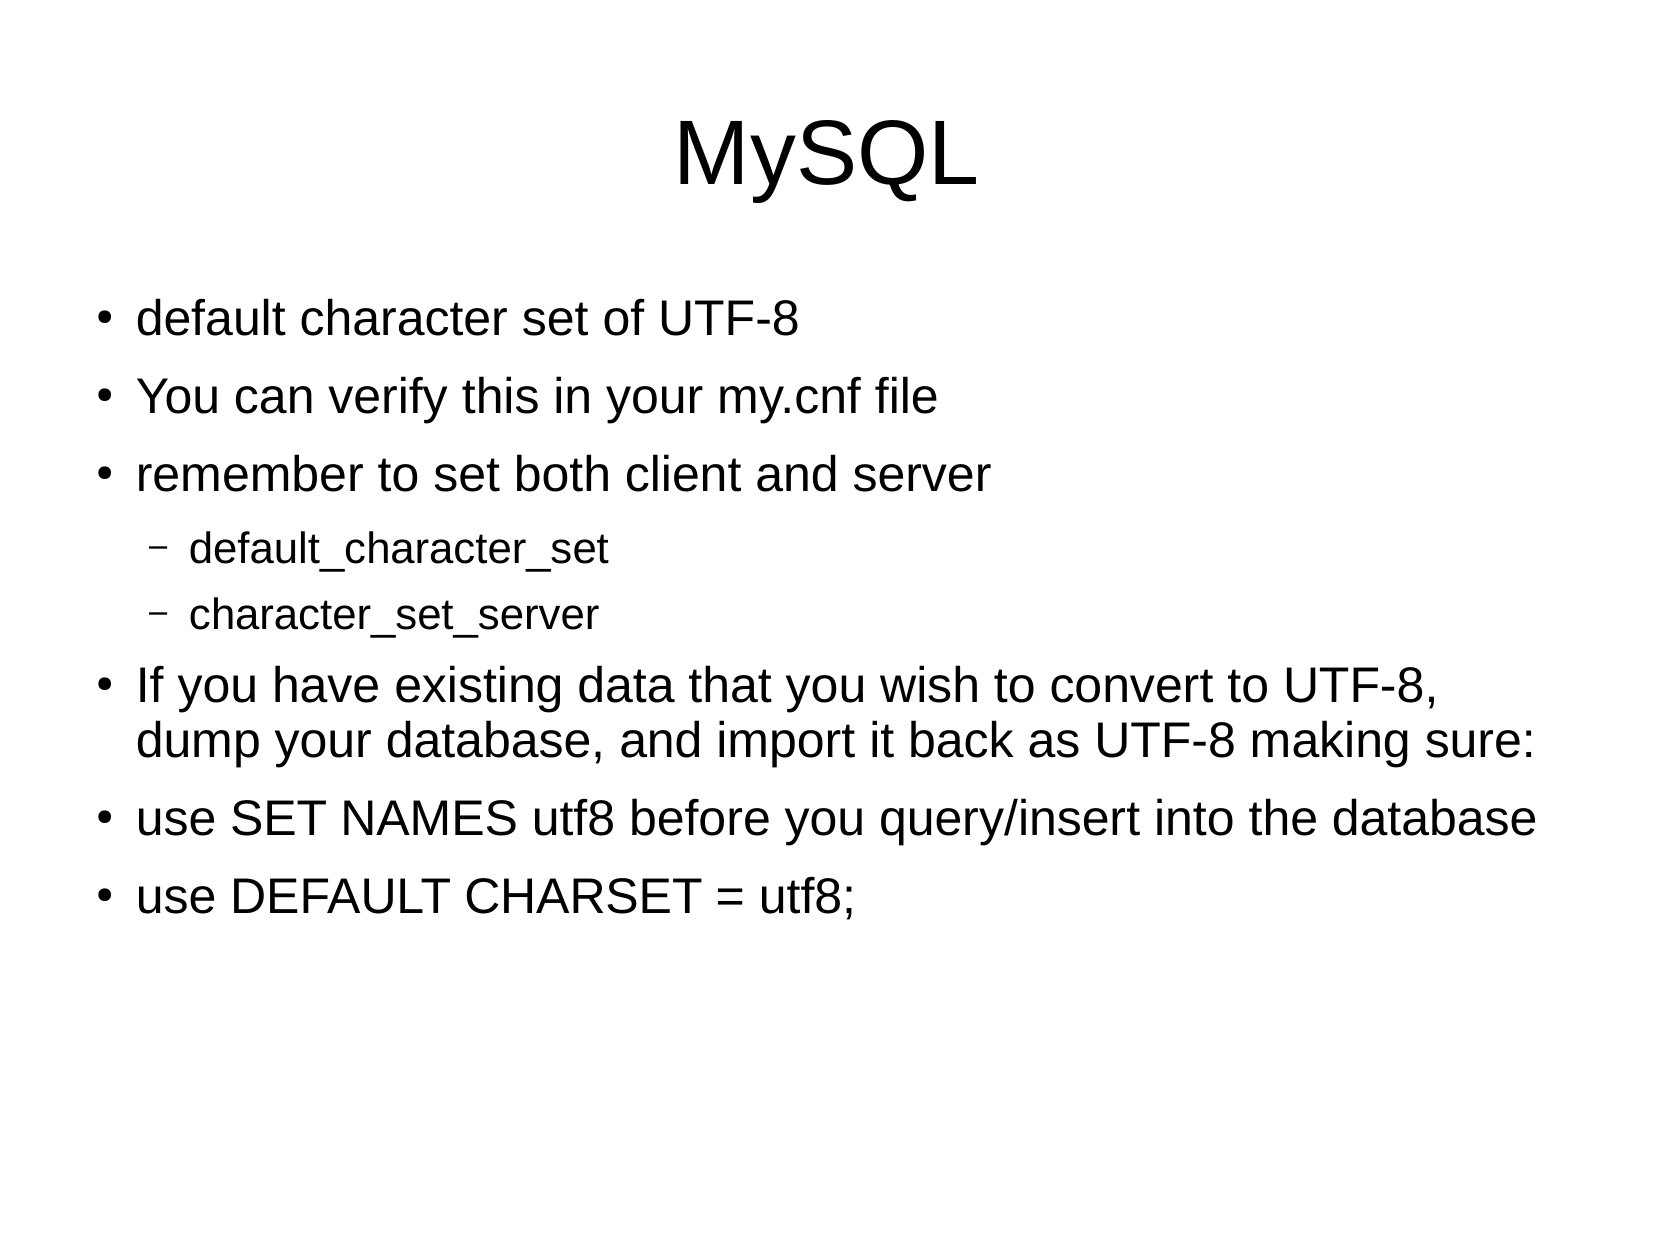

# MySQL
default character set of UTF-8
You can verify this in your my.cnf file
remember to set both client and server
default_character_set
character_set_server
If you have existing data that you wish to convert to UTF-8, dump your database, and import it back as UTF-8 making sure:
use SET NAMES utf8 before you query/insert into the database
use DEFAULT CHARSET = utf8;